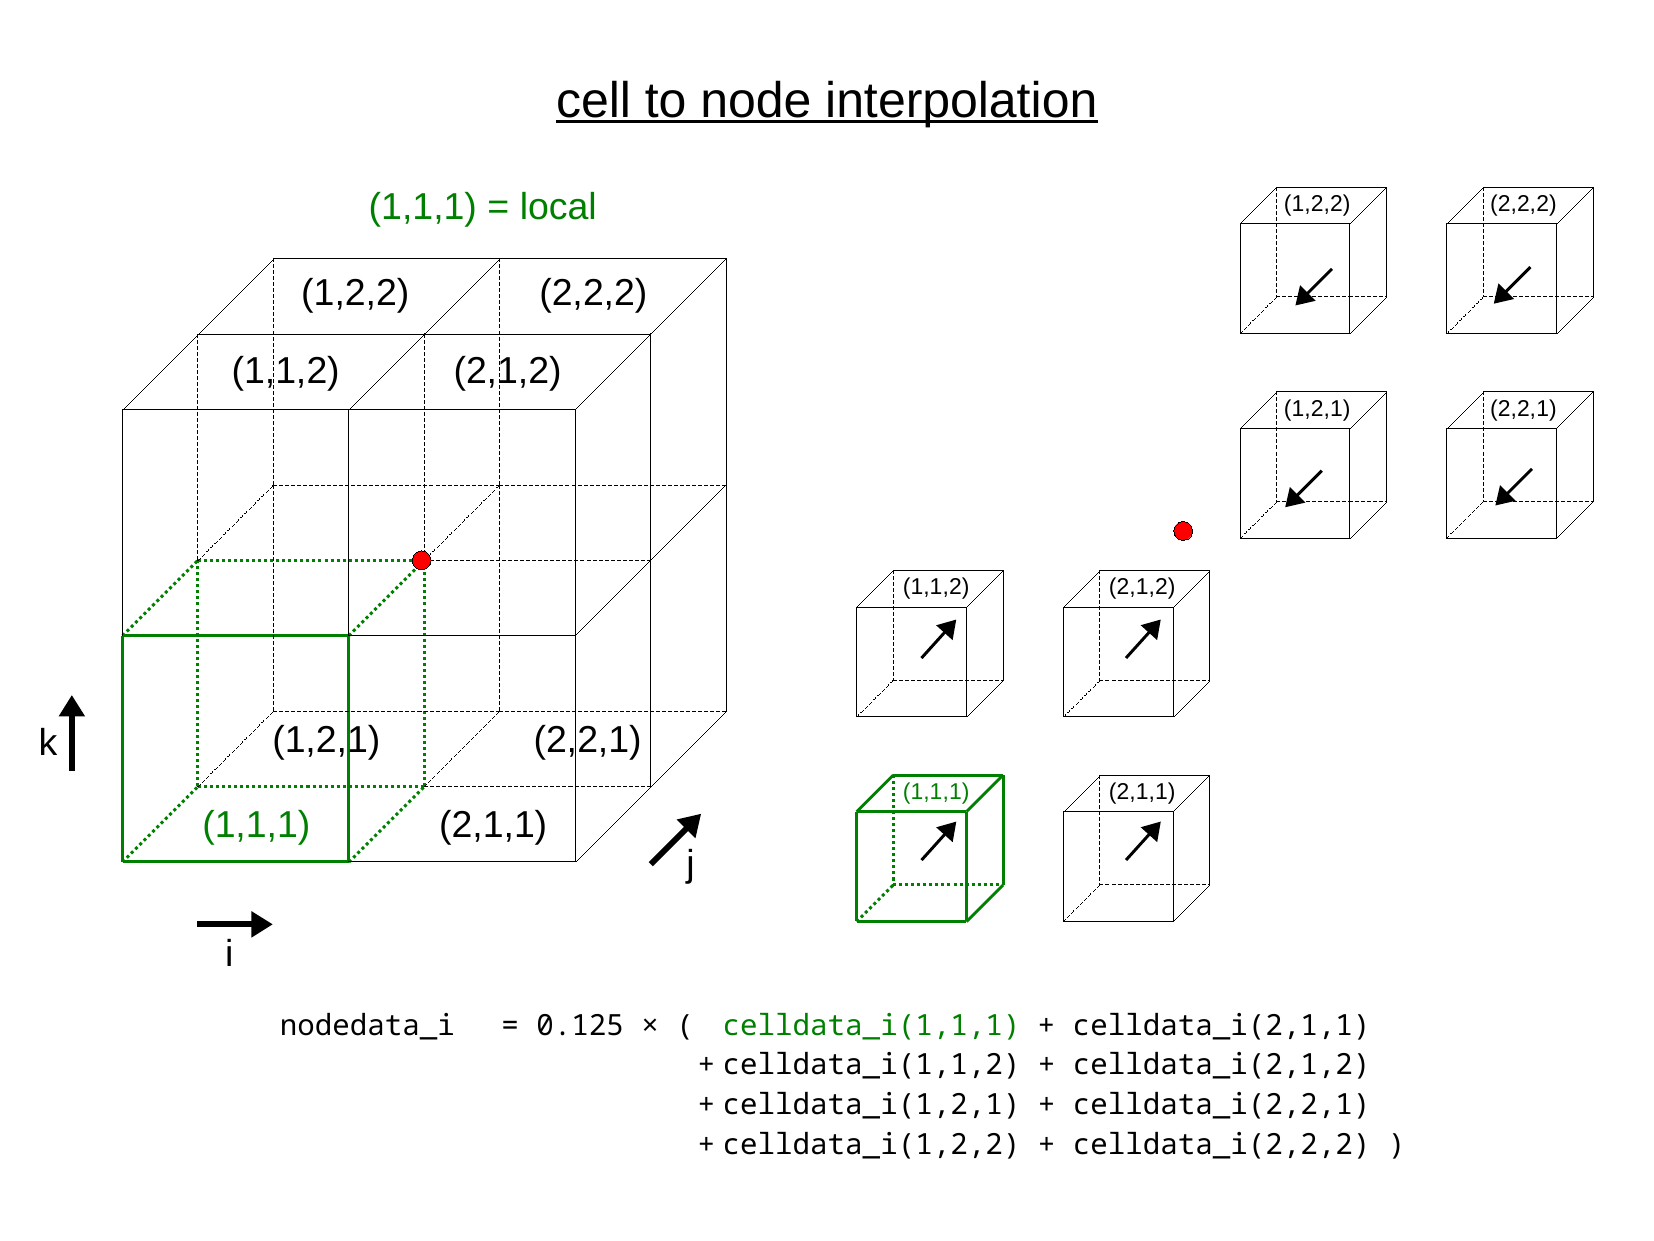

cell to node interpolation
(1,1,1) = local
(1,2,2)
(2,2,2)
(2,2,2)
(1,2,2)
(1,1,2)
(2,1,2)
(1,2,1)
(2,2,1)
(1,1,2)
(2,1,2)
(2,2,1)
(1,2,1)
k
(1,1,1)
(2,1,1)
(1,1,1)
(2,1,1)
j
i
nodedata_i	= 0.125 × (	celldata_i(1,1,1) + celldata_i(2,1,1)
				 +	celldata_i(1,1,2) + celldata_i(2,1,2)
				 +	celldata_i(1,2,1) + celldata_i(2,2,1)
				 +	celldata_i(1,2,2) + celldata_i(2,2,2) )